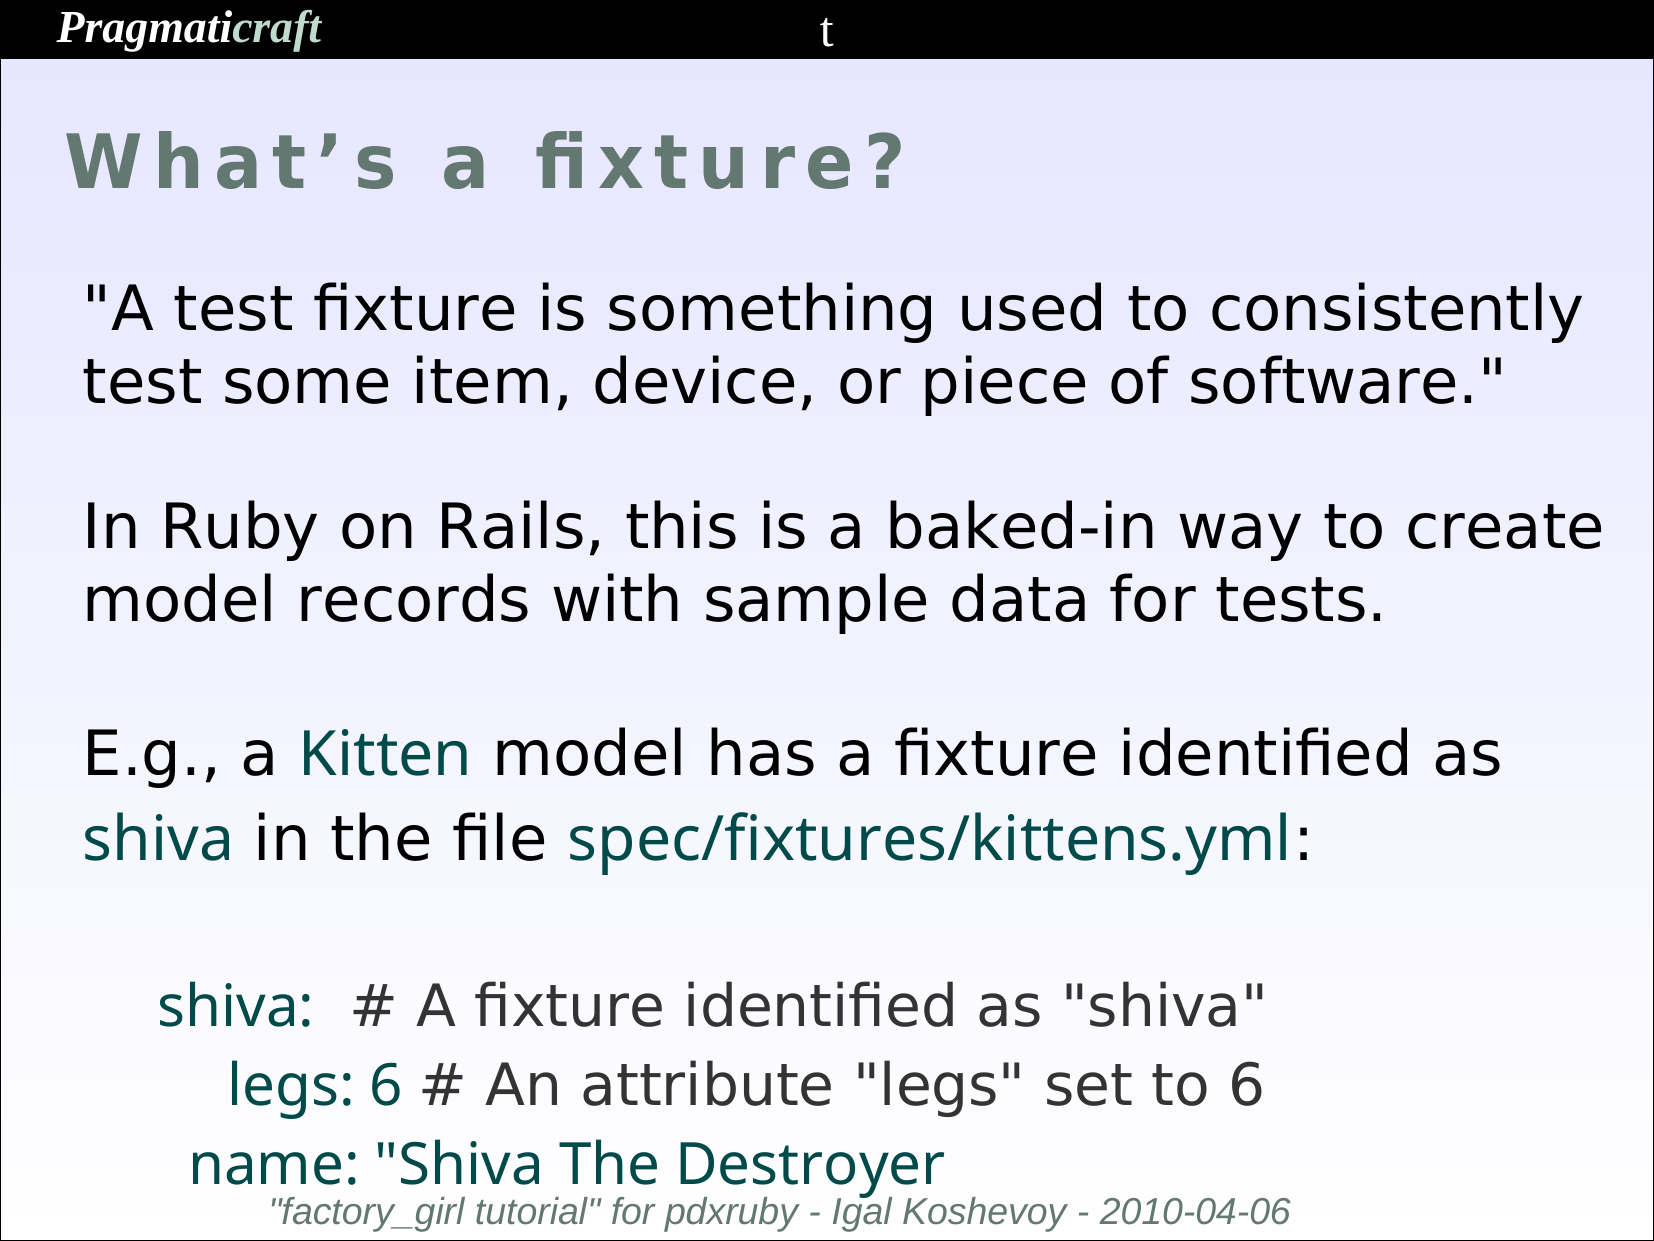

# What’s a fixture?
"A test fixture is something used to consistently test some item, device, or piece of software."
In Ruby on Rails, this is a baked-in way to create model records with sample data for tests.
E.g., a Kitten model has a fixture identified as shiva in the file spec/fixtures/kittens.yml:
shiva: # A fixture identified as "shiva"
 legs: 6 # An attribute "legs" set to 6
 name: "Shiva The Destroyer